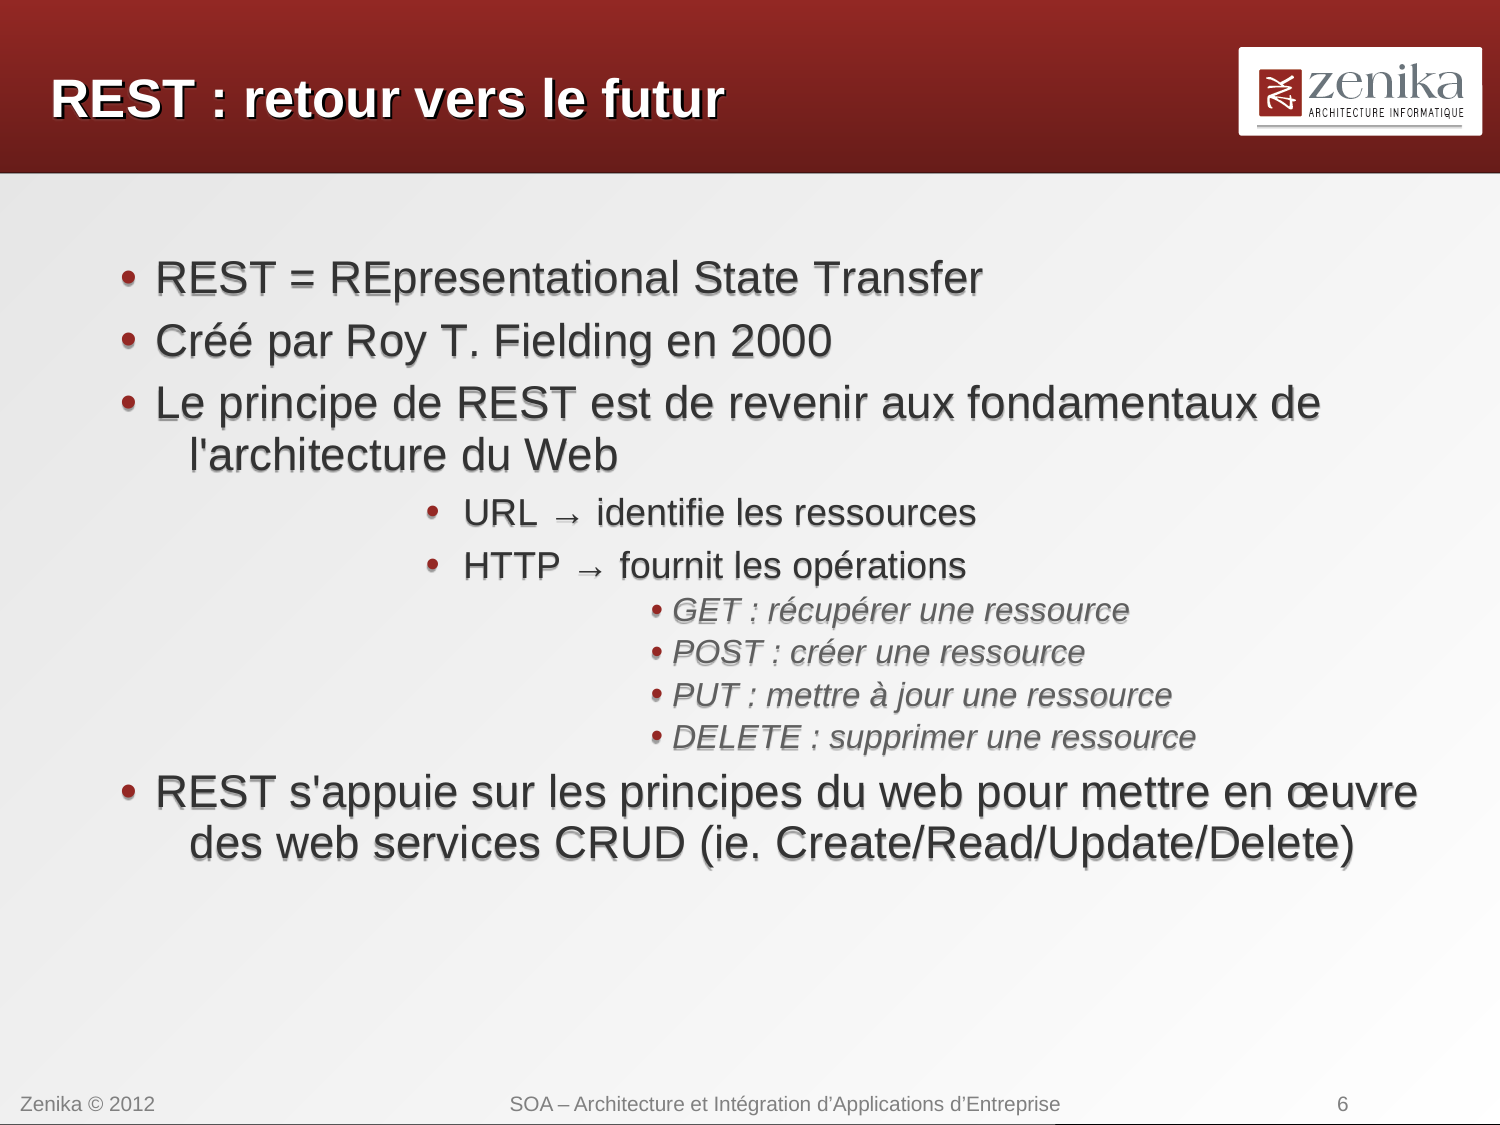

# REST : retour vers le futur
REST = REpresentational State Transfer
Créé par Roy T. Fielding en 2000
Le principe de REST est de revenir aux fondamentaux de l'architecture du Web
URL → identifie les ressources
HTTP → fournit les opérations
 GET : récupérer une ressource
 POST : créer une ressource
 PUT : mettre à jour une ressource
 DELETE : supprimer une ressource
REST s'appuie sur les principes du web pour mettre en œuvre des web services CRUD (ie. Create/Read/Update/Delete)